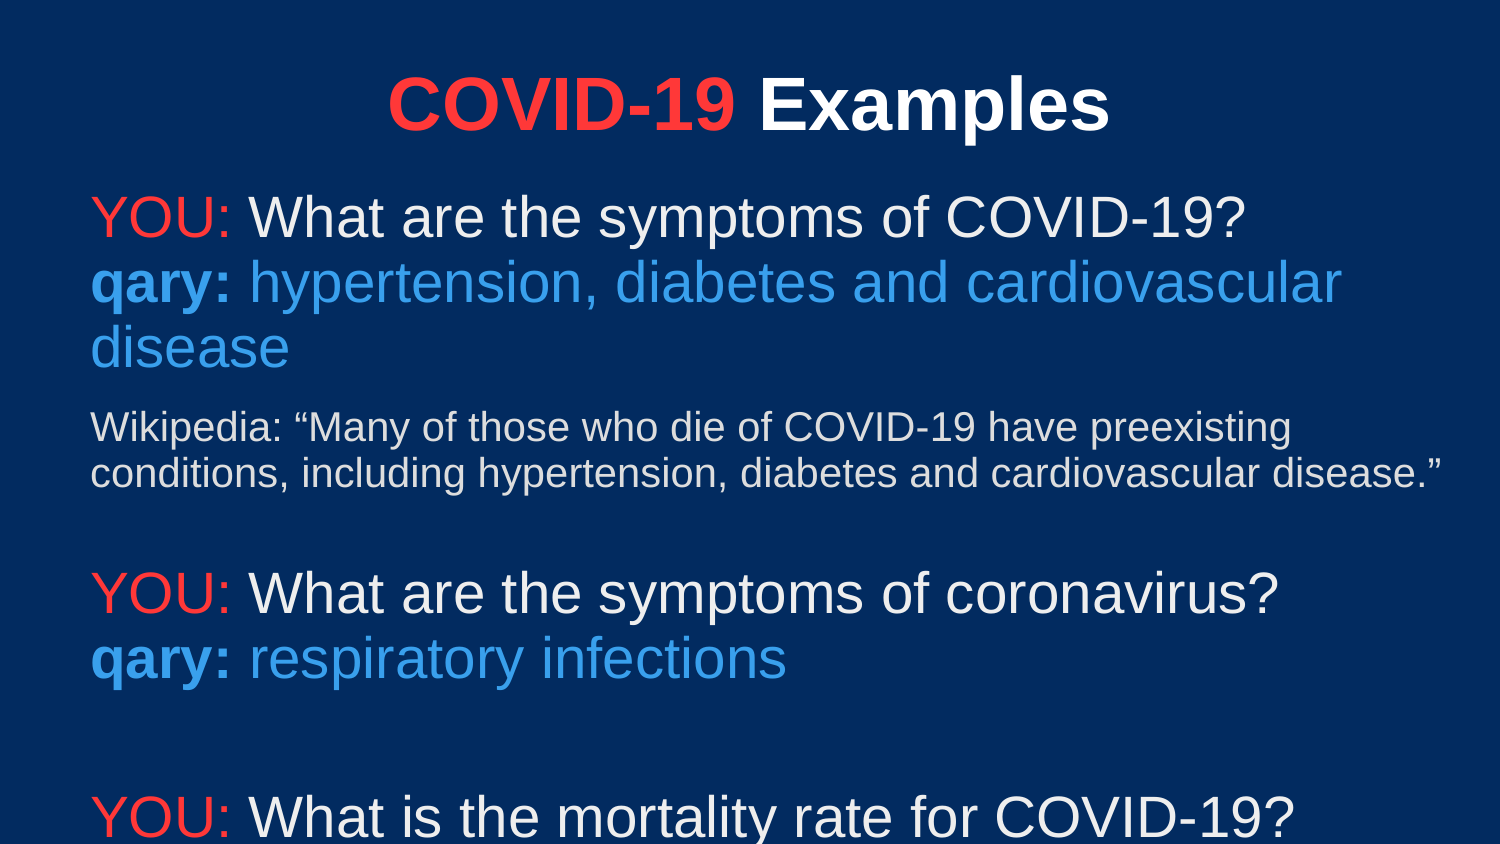

# COVID-19 Examples
YOU: What are the symptoms of COVID-19?
qary: hypertension, diabetes and cardiovascular disease
Wikipedia: “Many of those who die of COVID-19 have preexisting conditions, including hypertension, diabetes and cardiovascular disease.”
YOU: What are the symptoms of coronavirus?
qary: respiratory infections
YOU: What is the mortality rate for COVID-19?
qary: 5,833